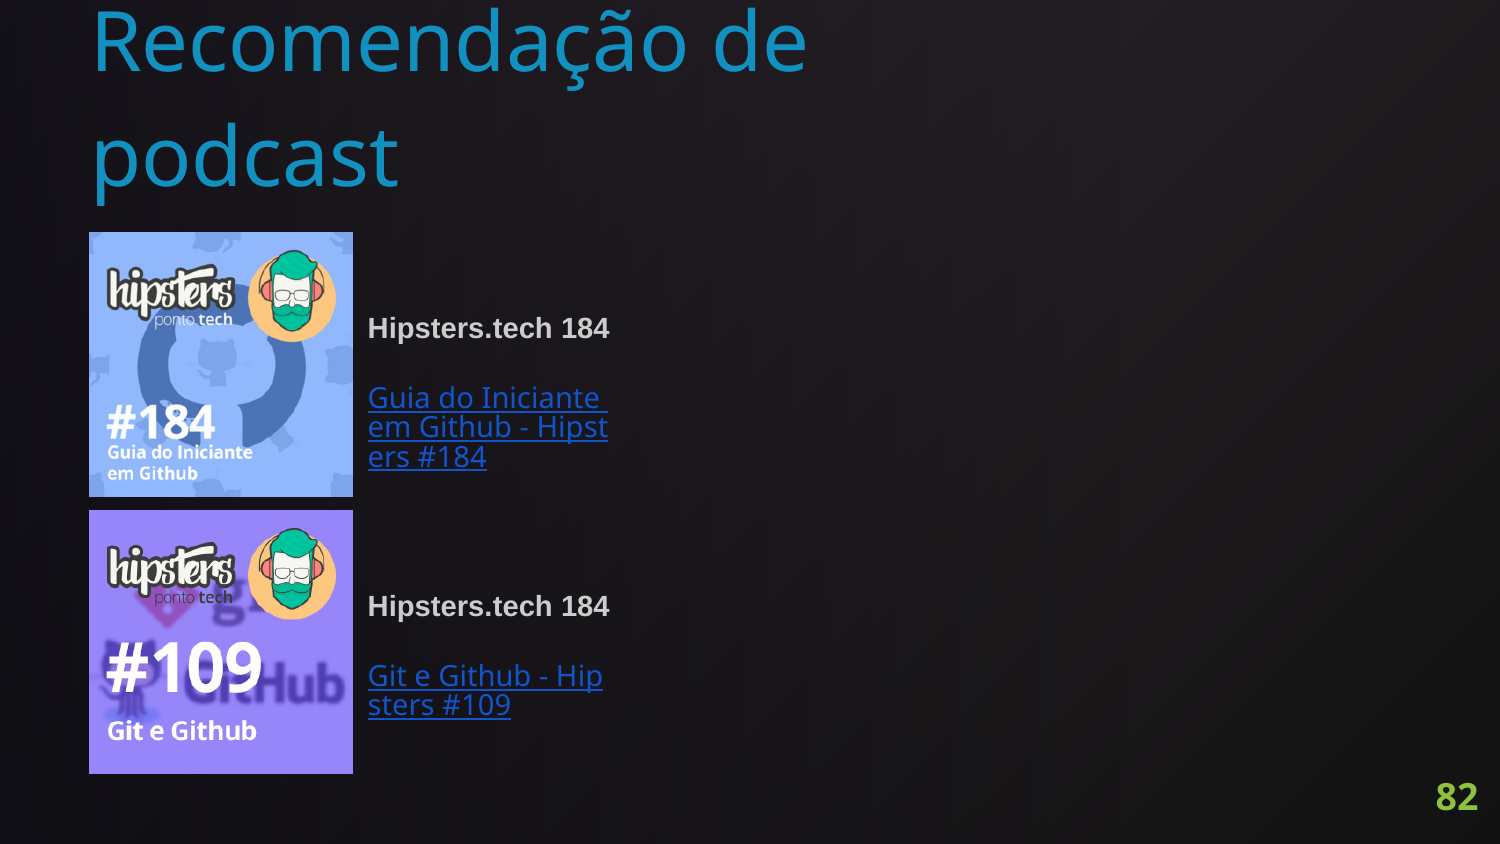

# Recomendação de podcast
Hipsters.tech 184
Guia do Iniciante em Github - Hipsters #184
Hipsters.tech 184
Git e Github - Hipsters #109